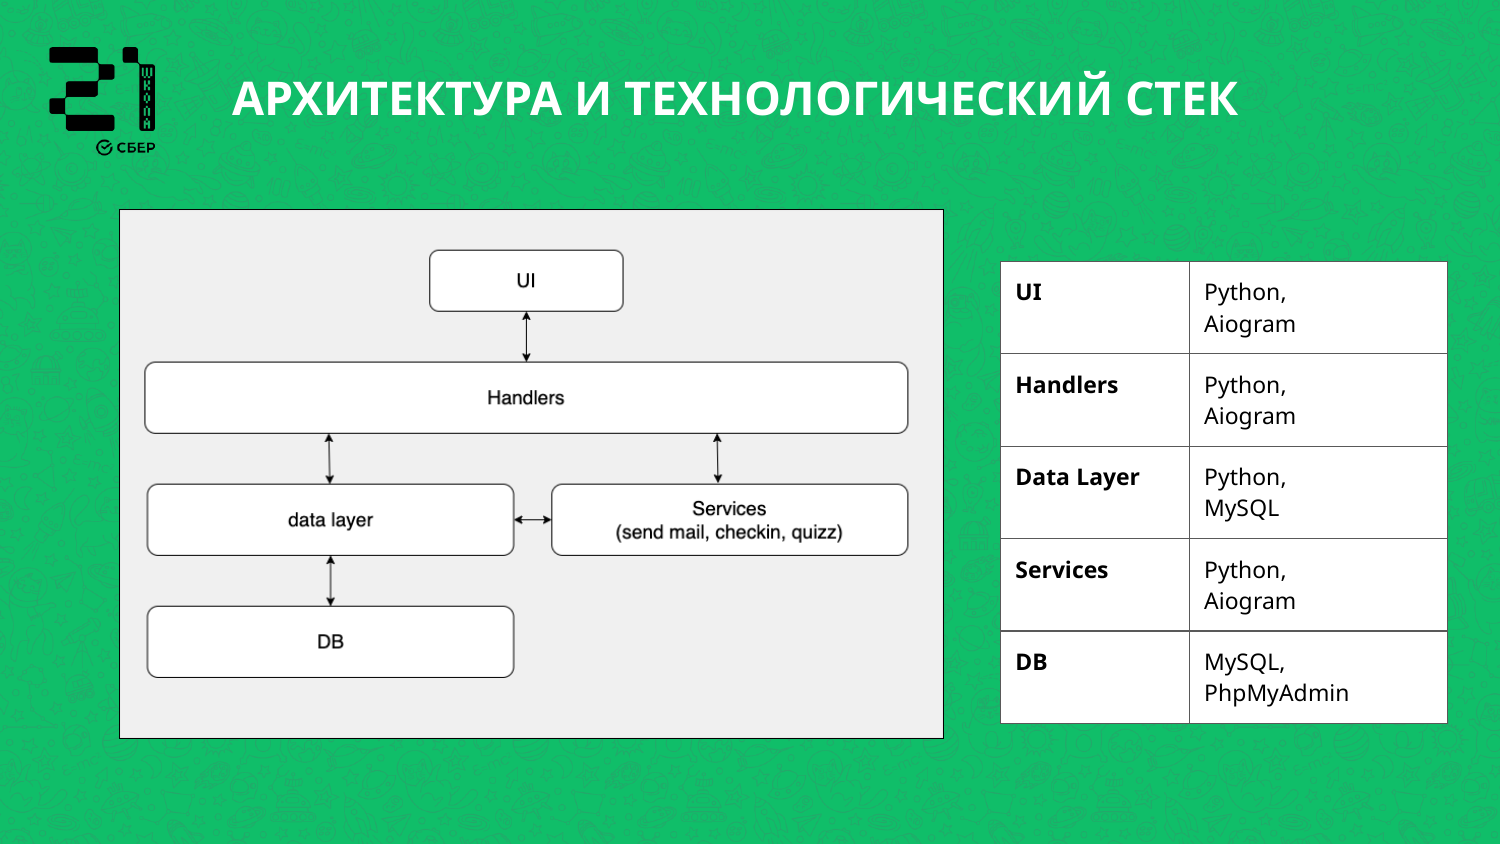

# АРХИТЕКТУРА И ТЕХНОЛОГИЧЕСКИЙ СТЕК
| UI | Python, Aiogram |
| --- | --- |
| Handlers | Python, Aiogram |
| Data Layer | Python, MySQL |
| Services | Python, Aiogram |
| DB | MySQL, PhpMyAdmin |